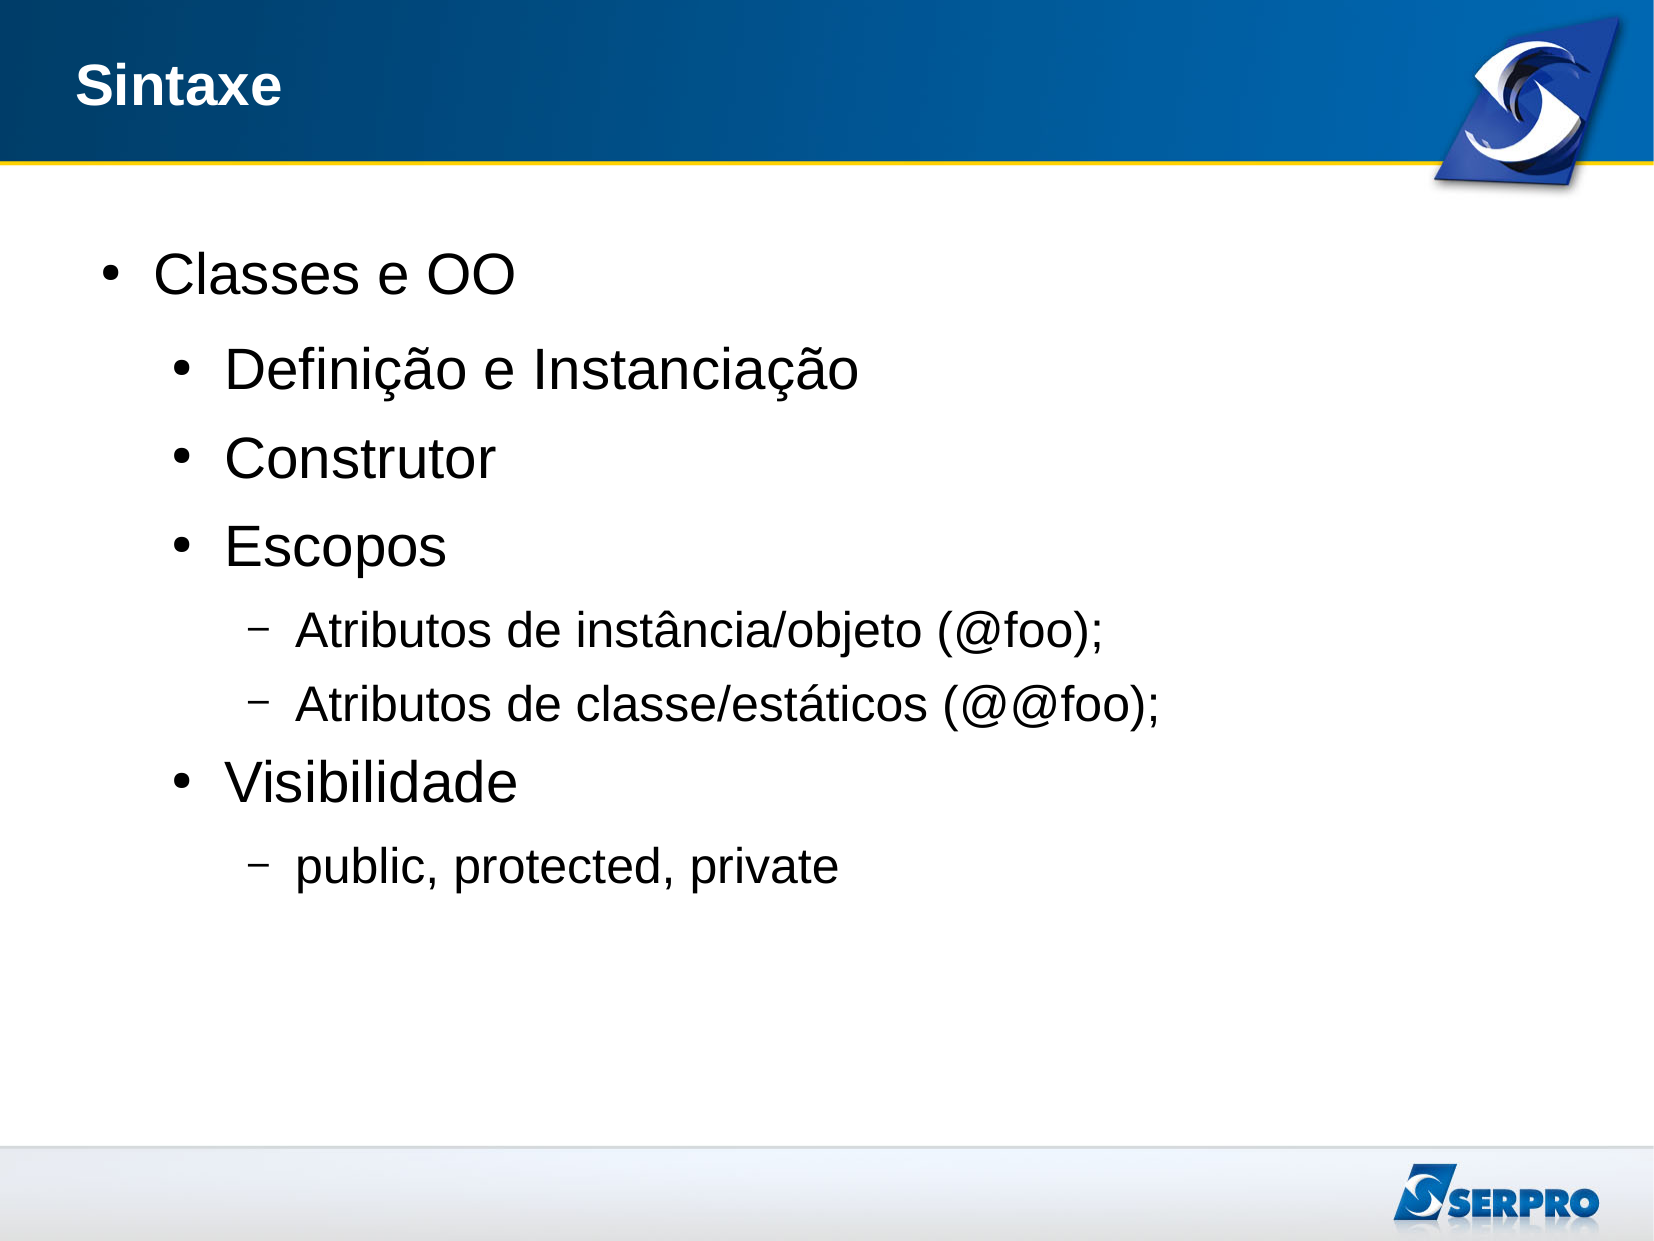

# Sintaxe
Classes e OO
Definição e Instanciação
Construtor
Escopos
Atributos de instância/objeto (@foo);
Atributos de classe/estáticos (@@foo);
Visibilidade
public, protected, private